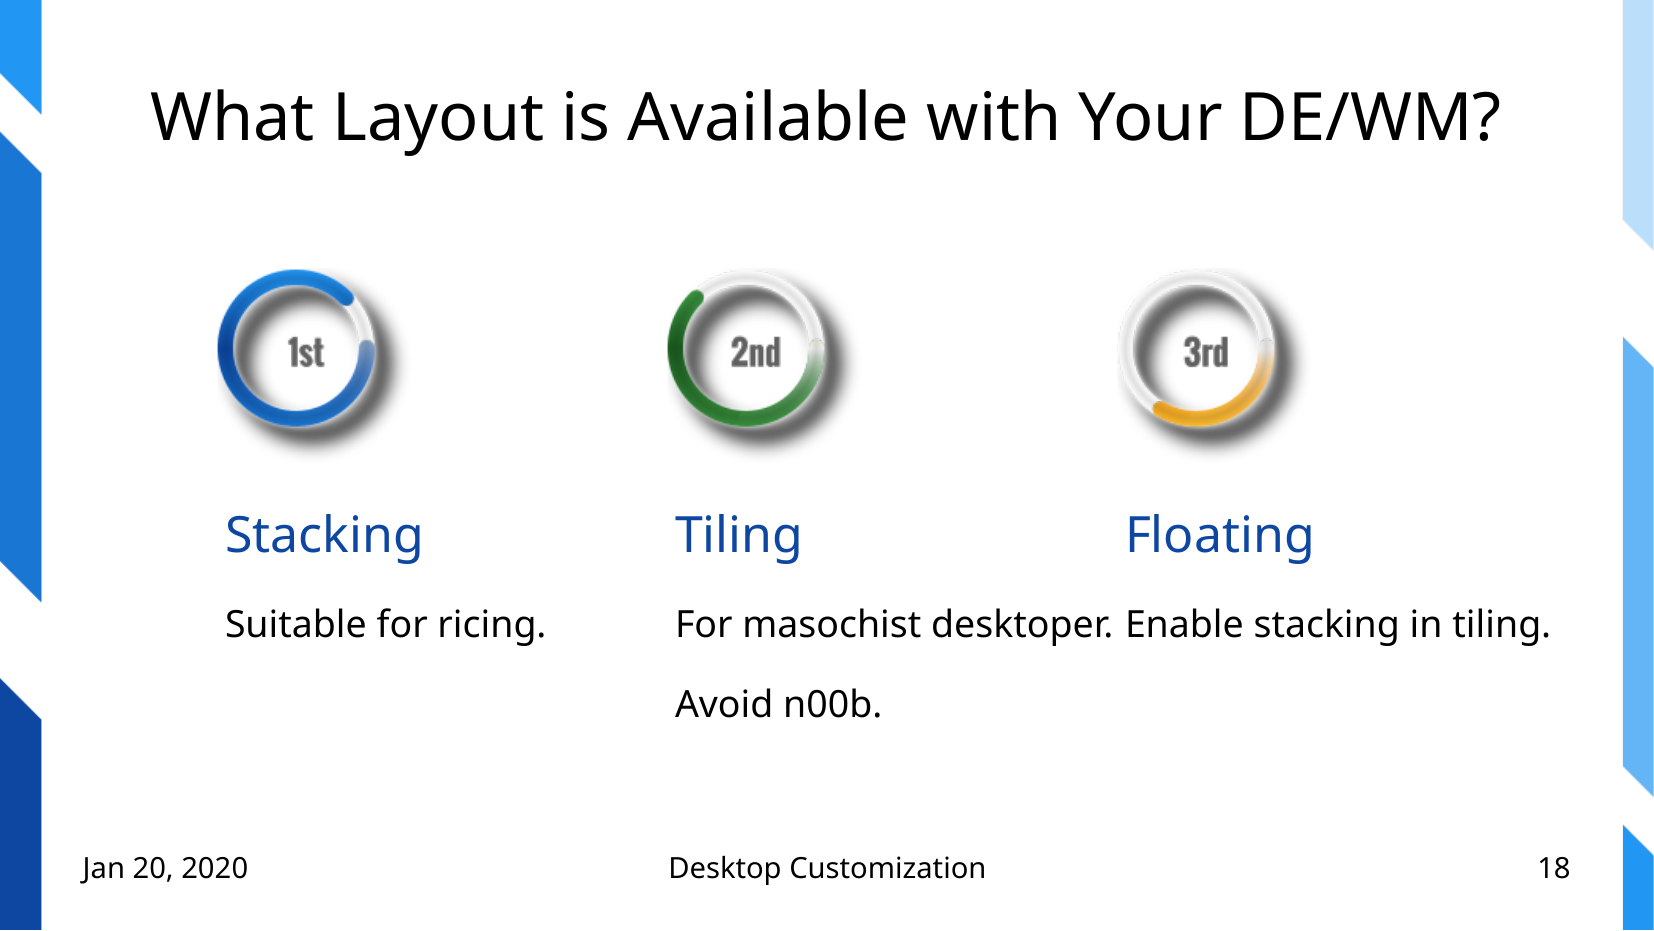

# What Layout is Available with Your DE/WM?
Stacking
Suitable for ricing.
Tiling
For masochist desktoper.
Avoid n00b.
Floating
Enable stacking in tiling.
Jan 20, 2020
Desktop Customization
18